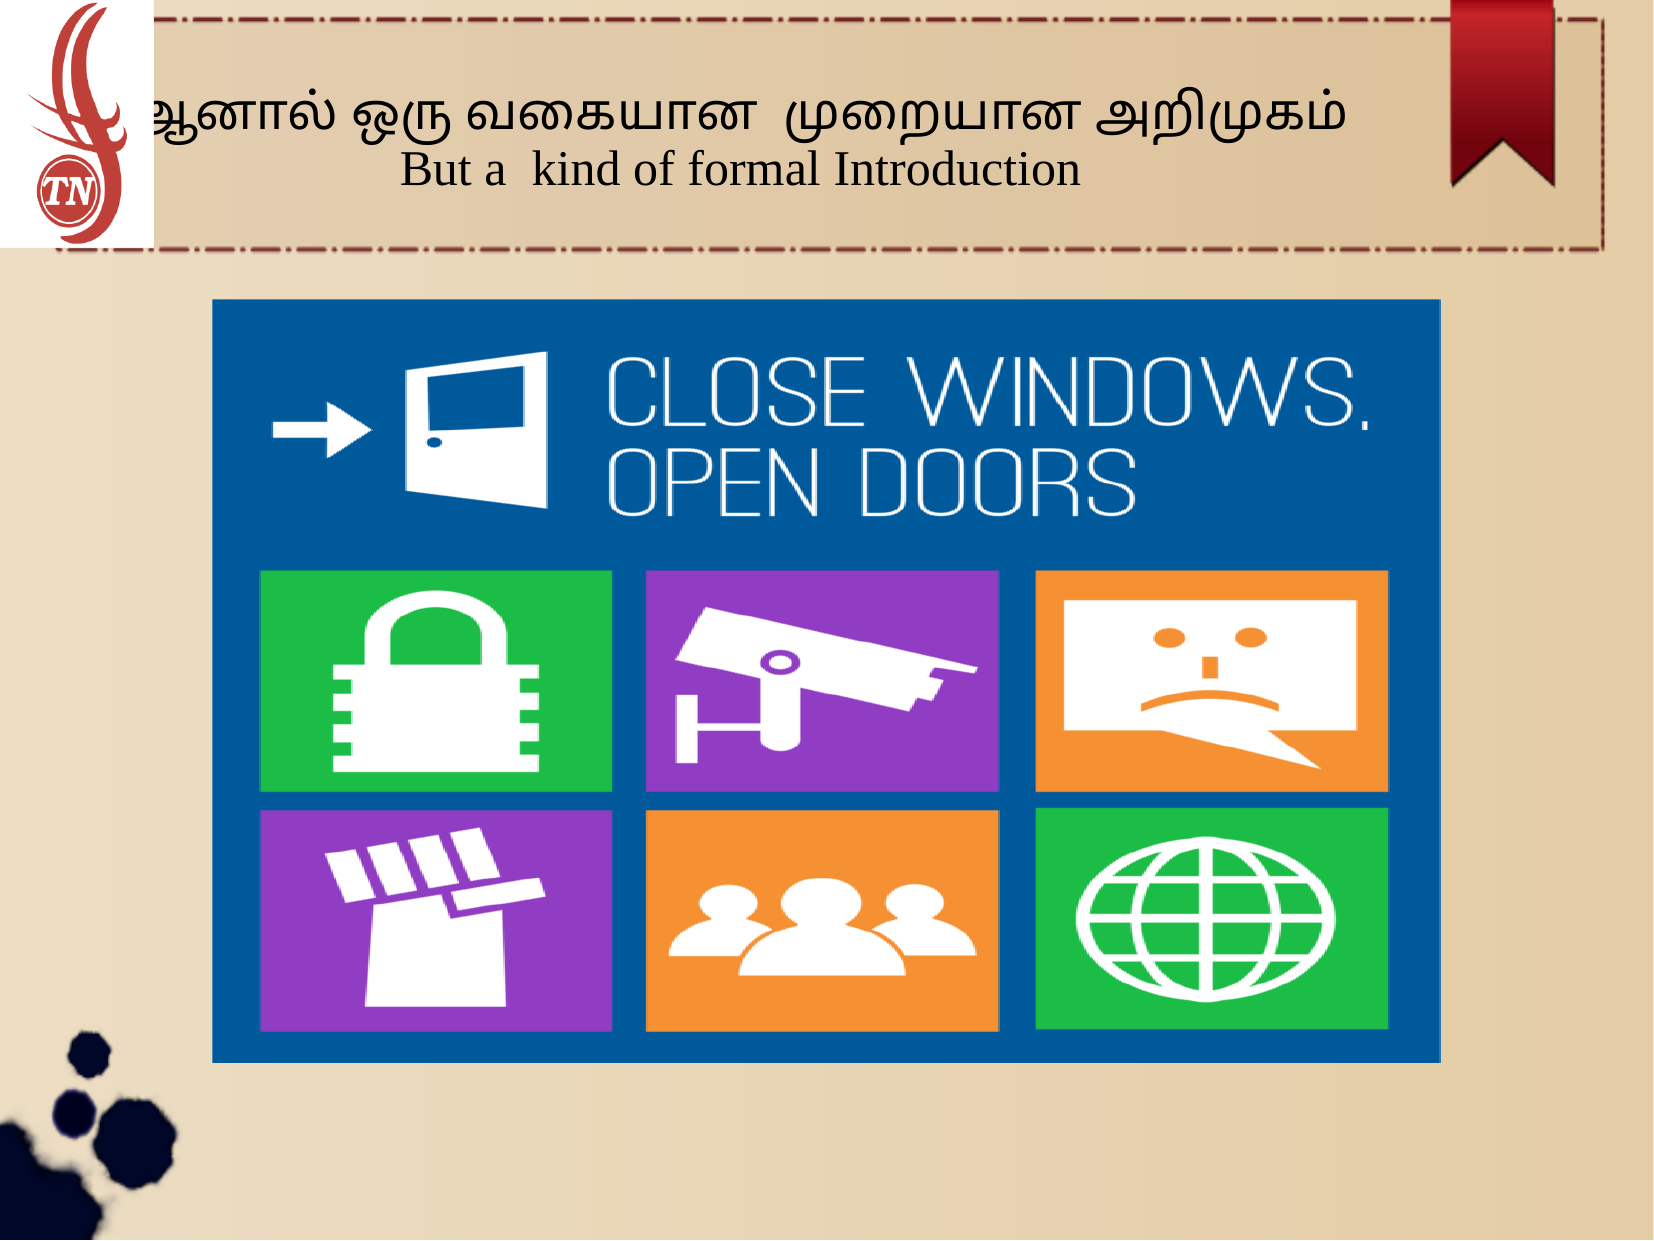

# ஆனால் ஒரு வகையான முறையான அறிமுகம் But a kind of formal Introduction